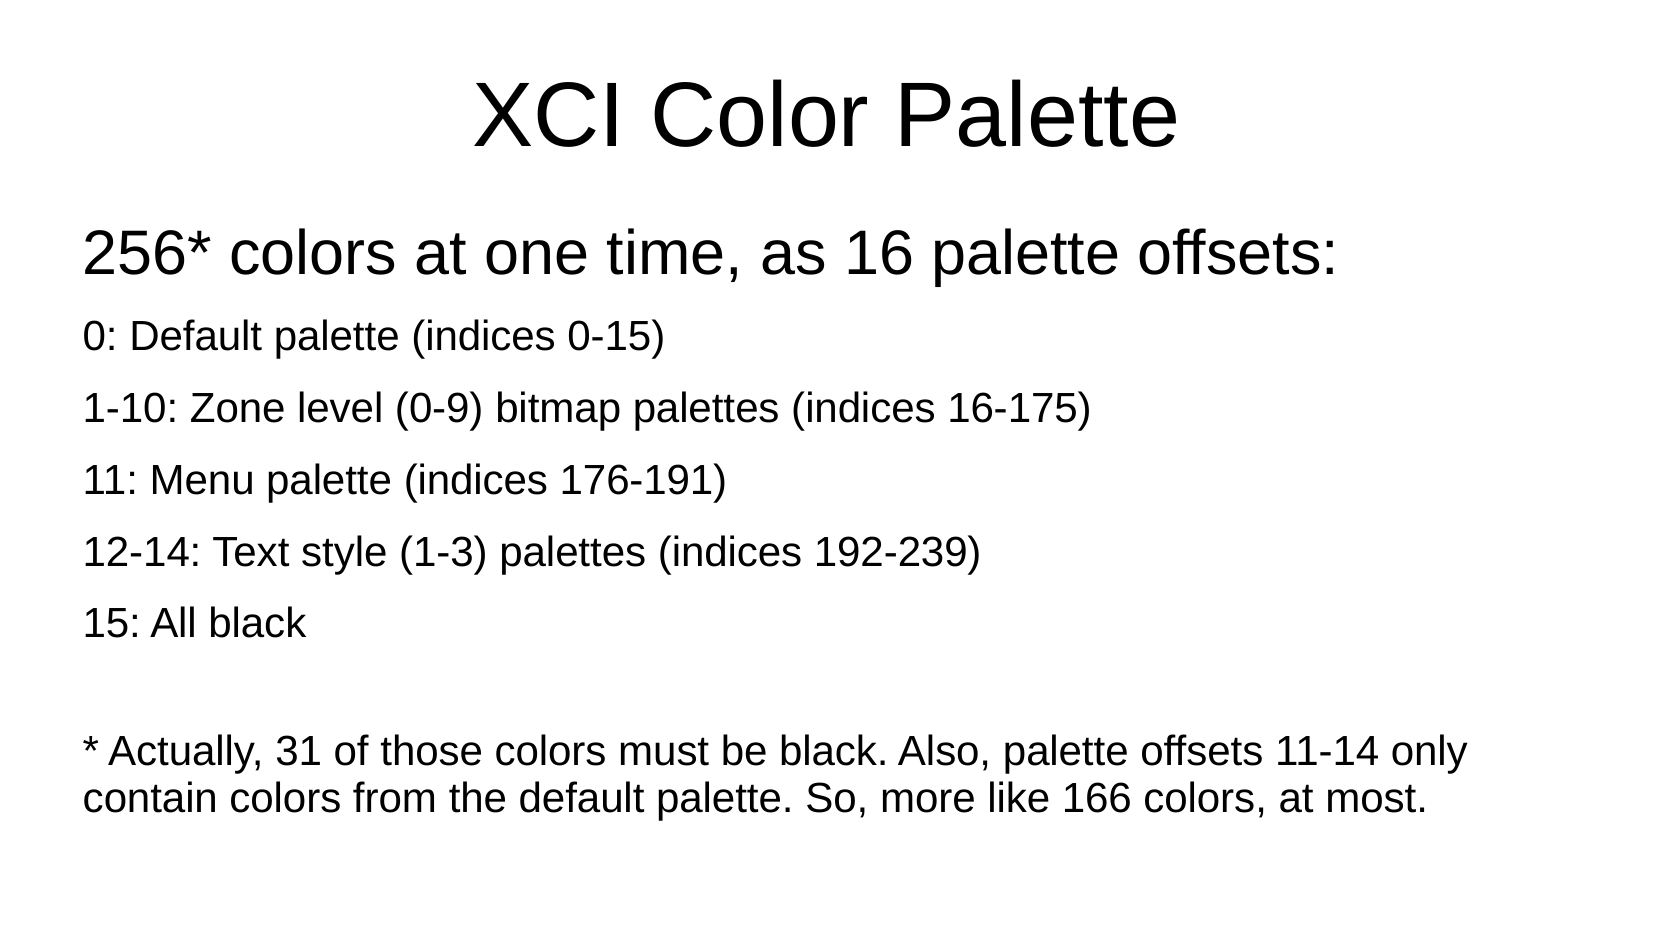

# XCI Color Palette
256* colors at one time, as 16 palette offsets:
0: Default palette (indices 0-15)
1-10: Zone level (0-9) bitmap palettes (indices 16-175)
11: Menu palette (indices 176-191)
12-14: Text style (1-3) palettes (indices 192-239)
15: All black
* Actually, 31 of those colors must be black. Also, palette offsets 11-14 only contain colors from the default palette. So, more like 166 colors, at most.